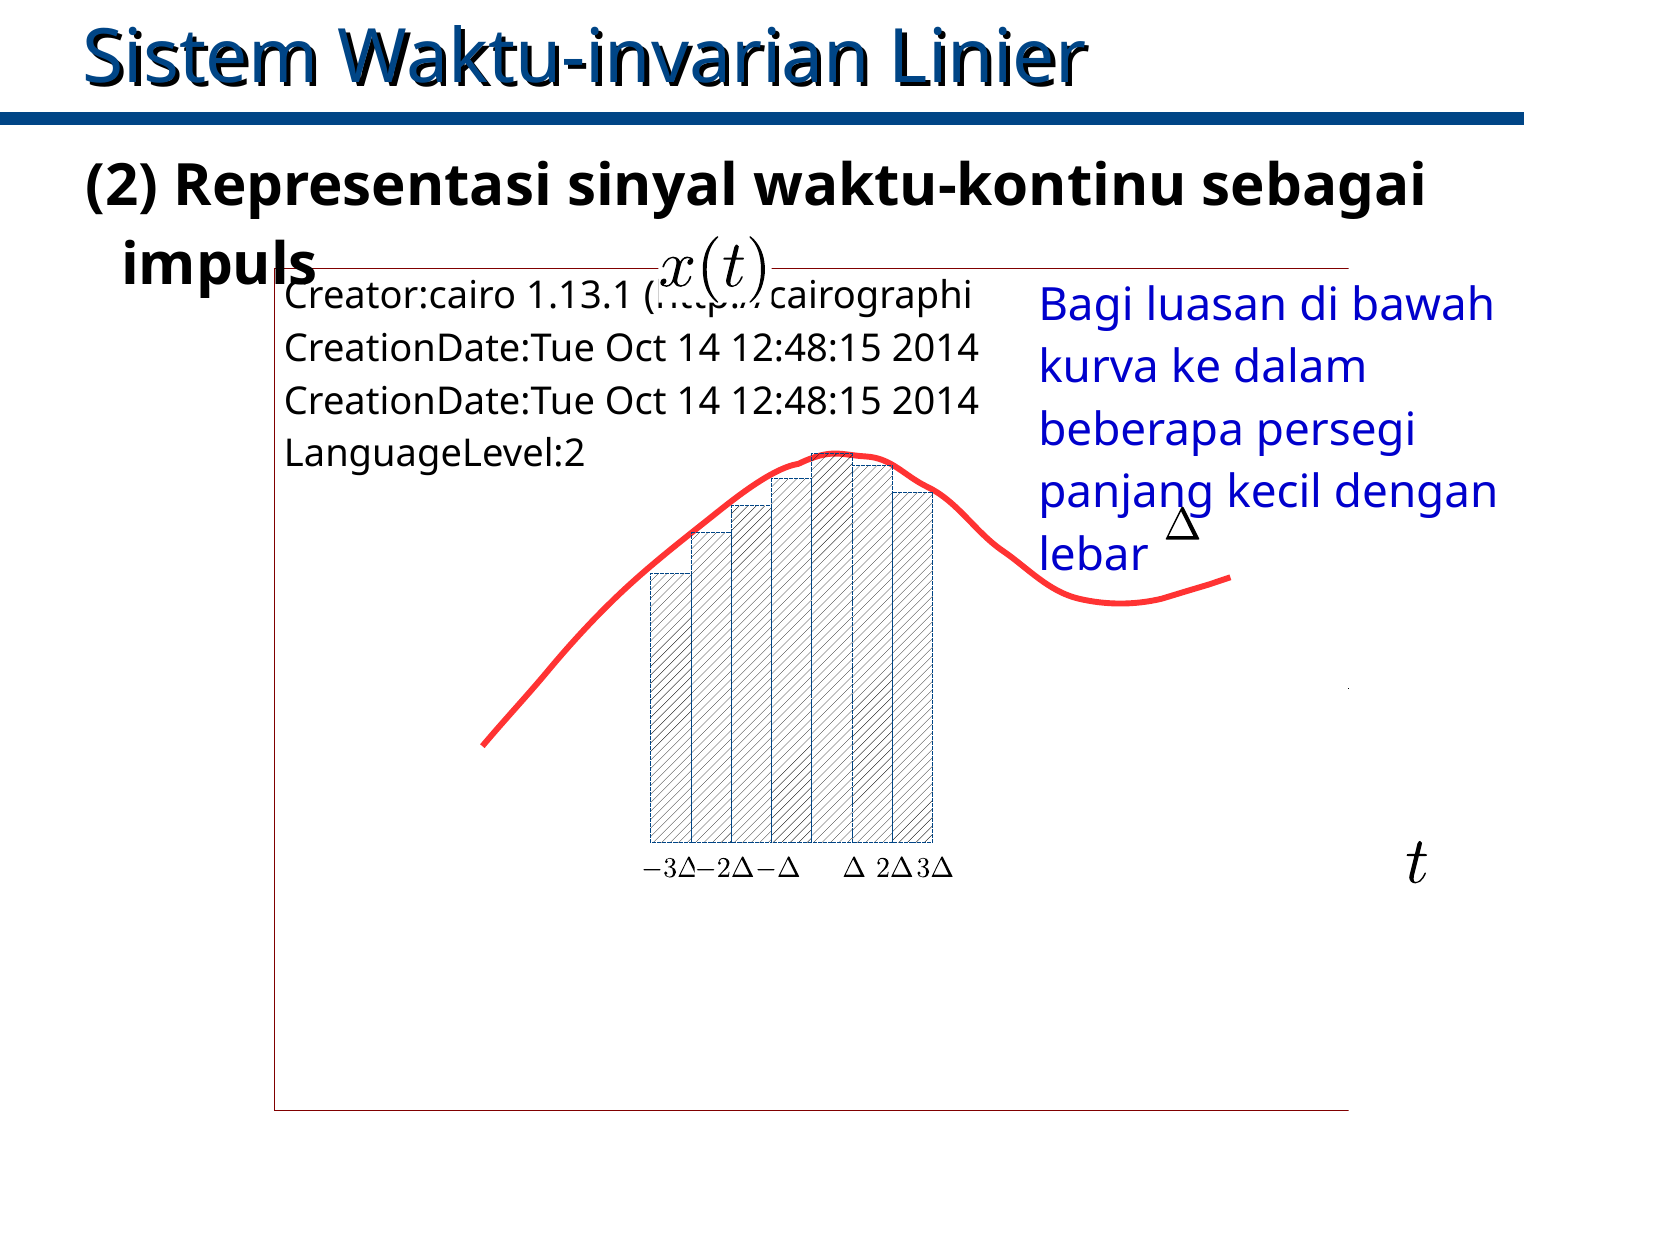

# Sistem Waktu-invarian Linier
 Representasi sinyal waktu-kontinu sebagai impuls
Bagi luasan di bawah kurva ke dalam beberapa persegi panjang kecil dengan lebar